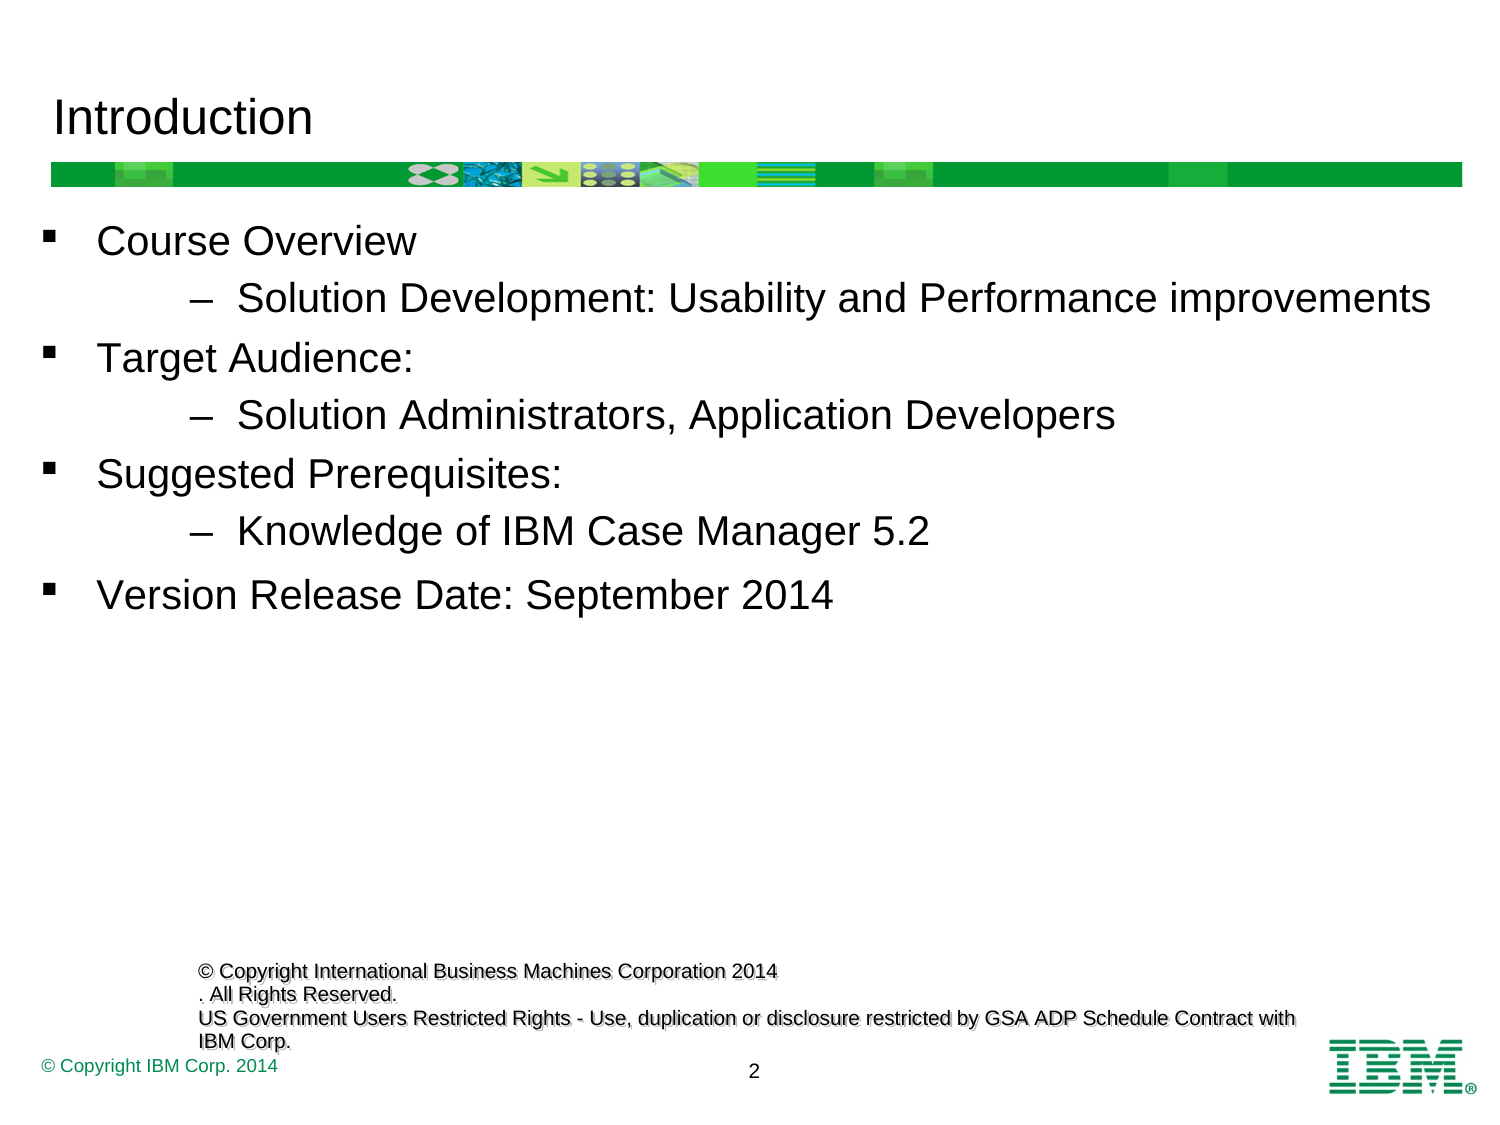

# Introduction
Course Overview
Solution Development: Usability and Performance improvements
Target Audience:
Solution Administrators, Application Developers
Suggested Prerequisites:
Knowledge of IBM Case Manager 5.2
Version Release Date: September 2014
© Copyright International Business Machines Corporation 2014
. All Rights Reserved.
US Government Users Restricted Rights - Use, duplication or disclosure restricted by GSA ADP Schedule Contract with IBM Corp.
2